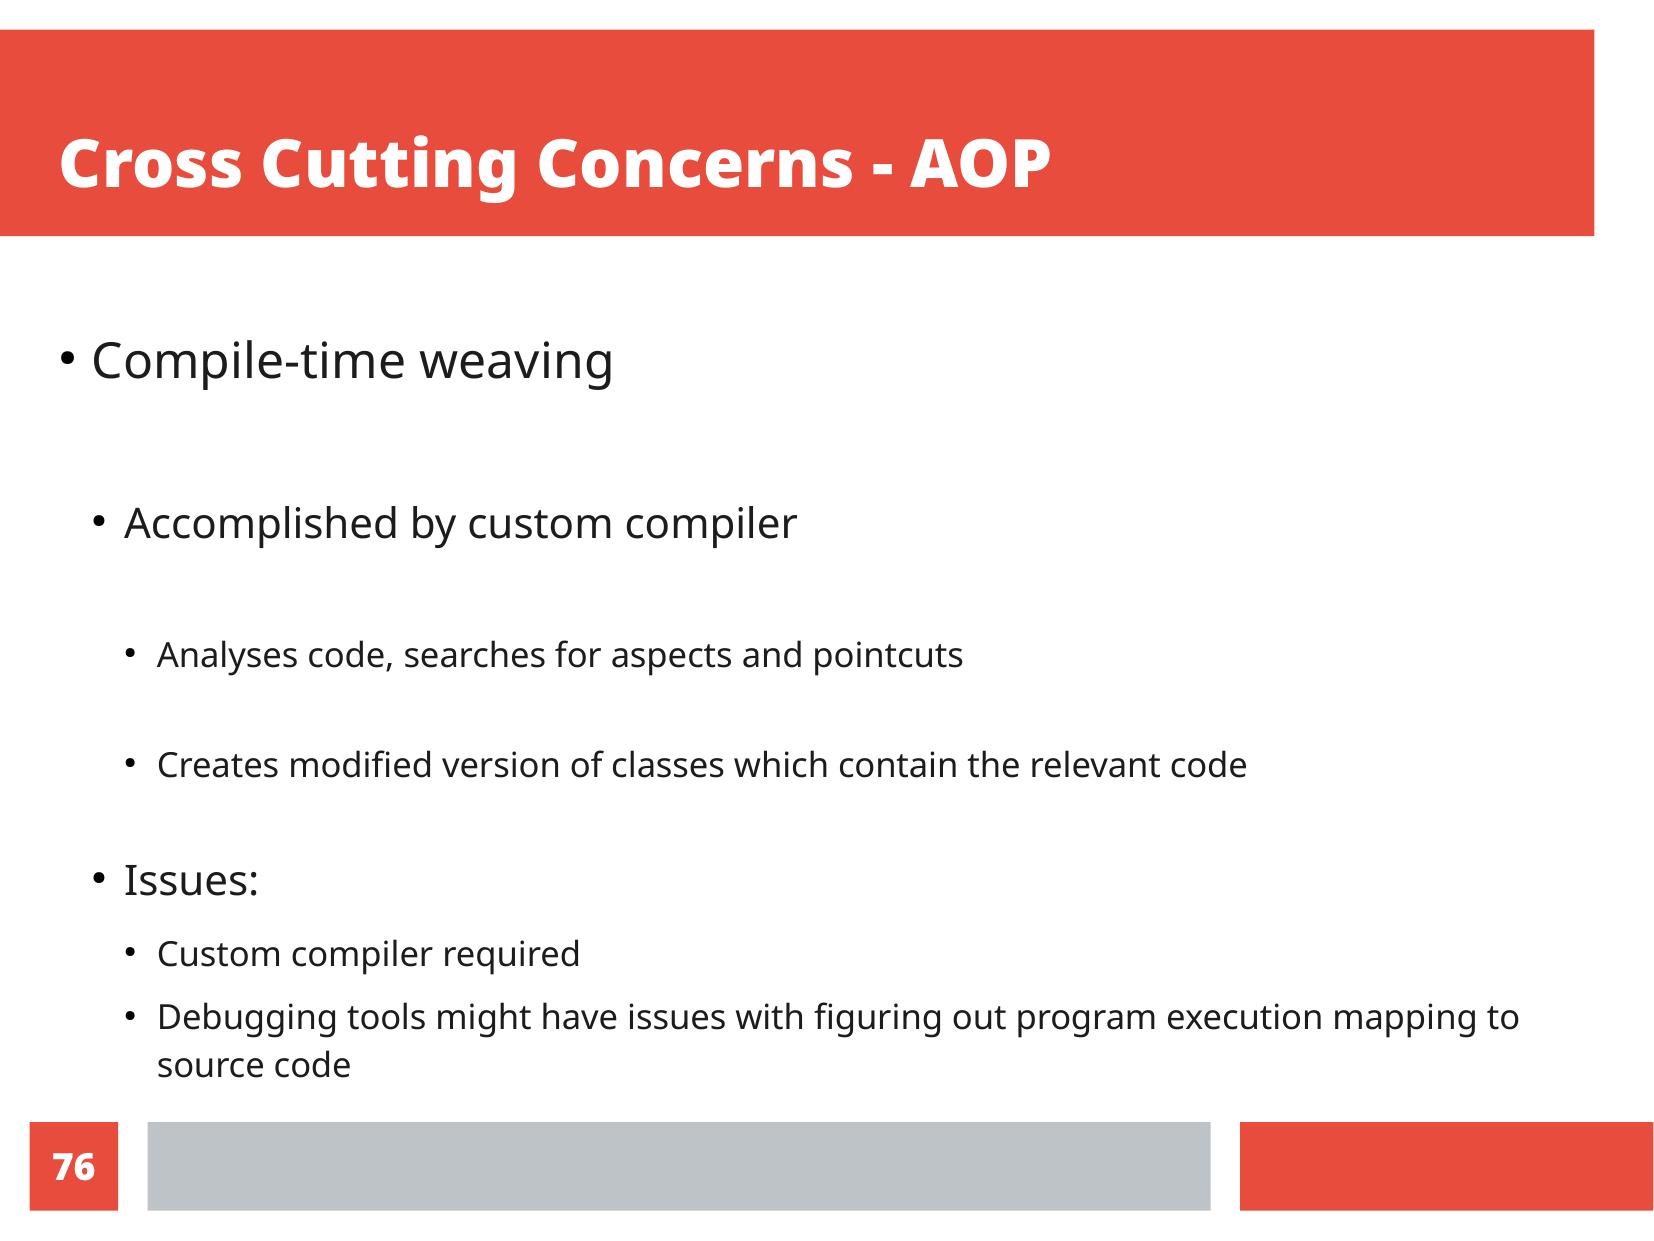

# Cross Cutting Concerns - AOP
Compile-time weaving
Accomplished by custom compiler
Analyses code, searches for aspects and pointcuts
Creates modified version of classes which contain the relevant code
Issues:
Custom compiler required
Debugging tools might have issues with figuring out program execution mapping to source code
76